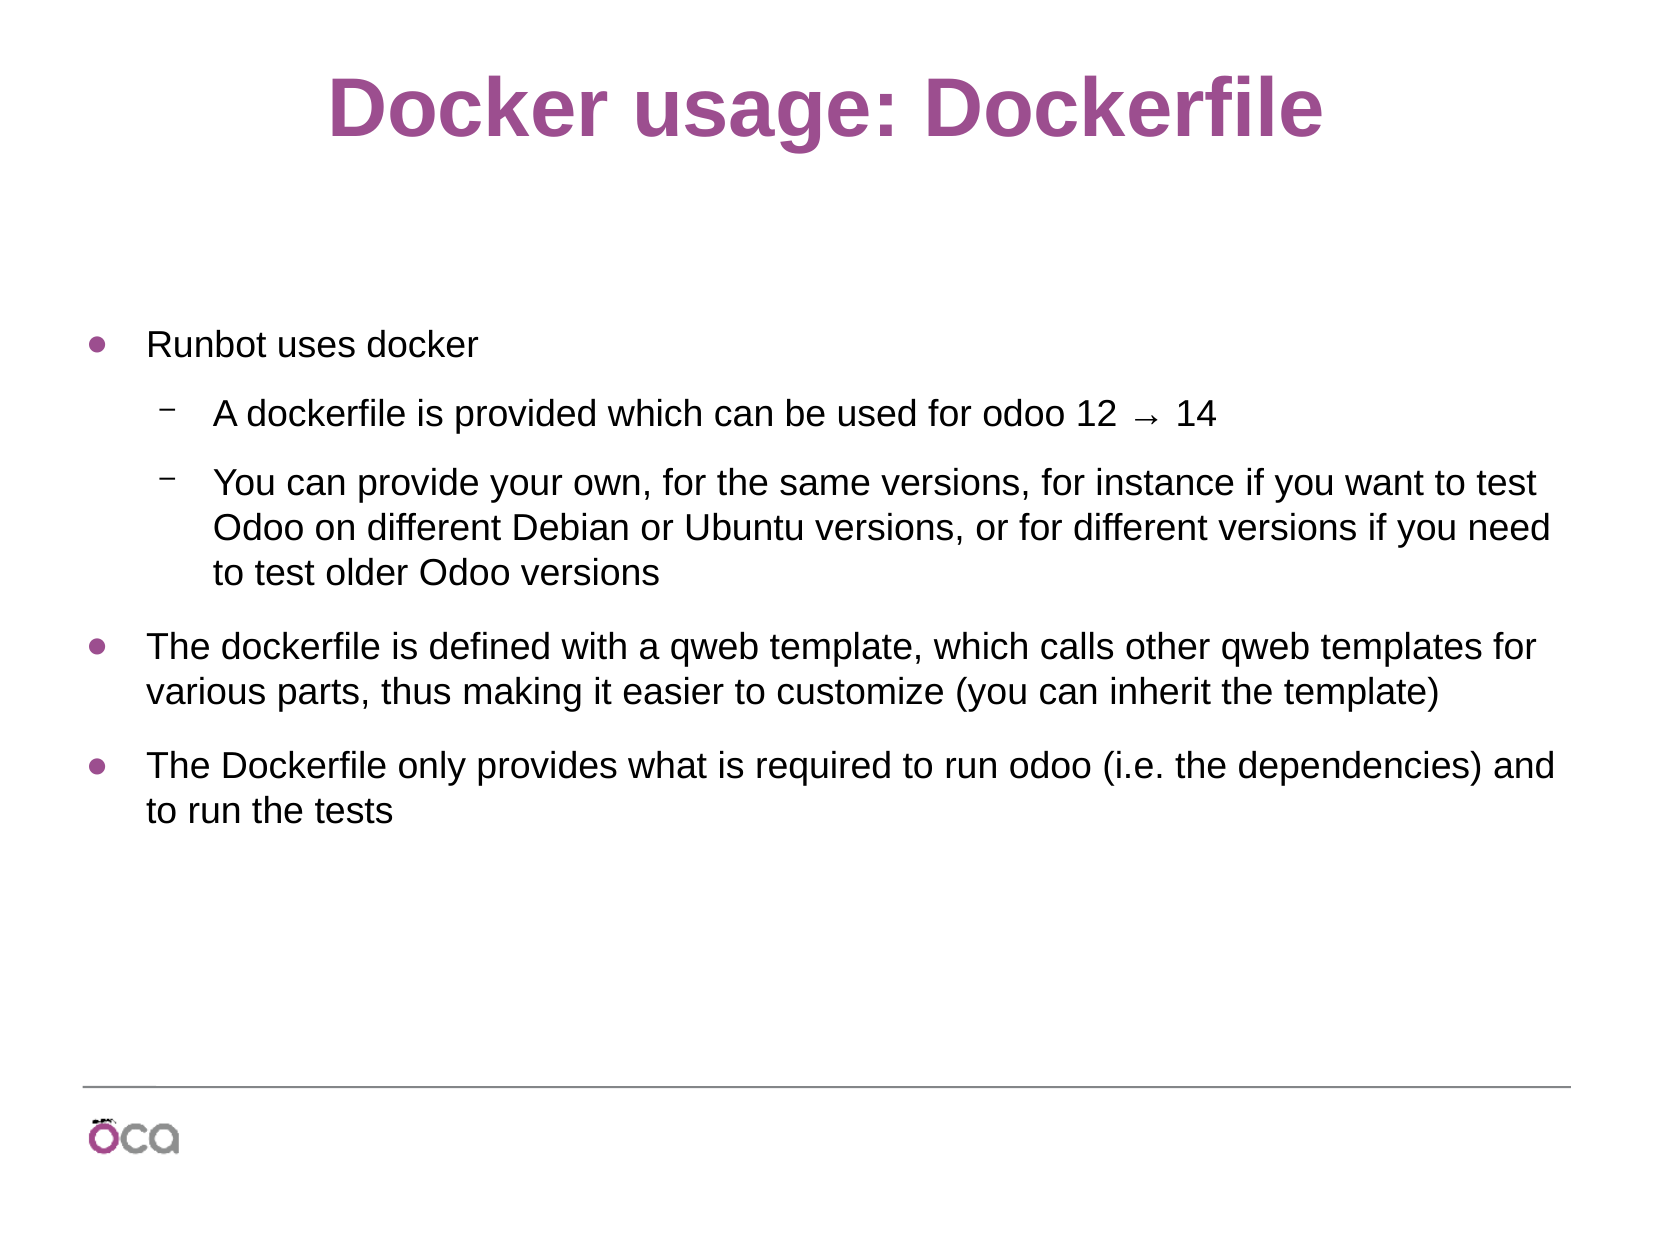

# Docker usage: Dockerfile
Runbot uses docker
A dockerfile is provided which can be used for odoo 12 → 14
You can provide your own, for the same versions, for instance if you want to test Odoo on different Debian or Ubuntu versions, or for different versions if you need to test older Odoo versions
The dockerfile is defined with a qweb template, which calls other qweb templates for various parts, thus making it easier to customize (you can inherit the template)
The Dockerfile only provides what is required to run odoo (i.e. the dependencies) and to run the tests